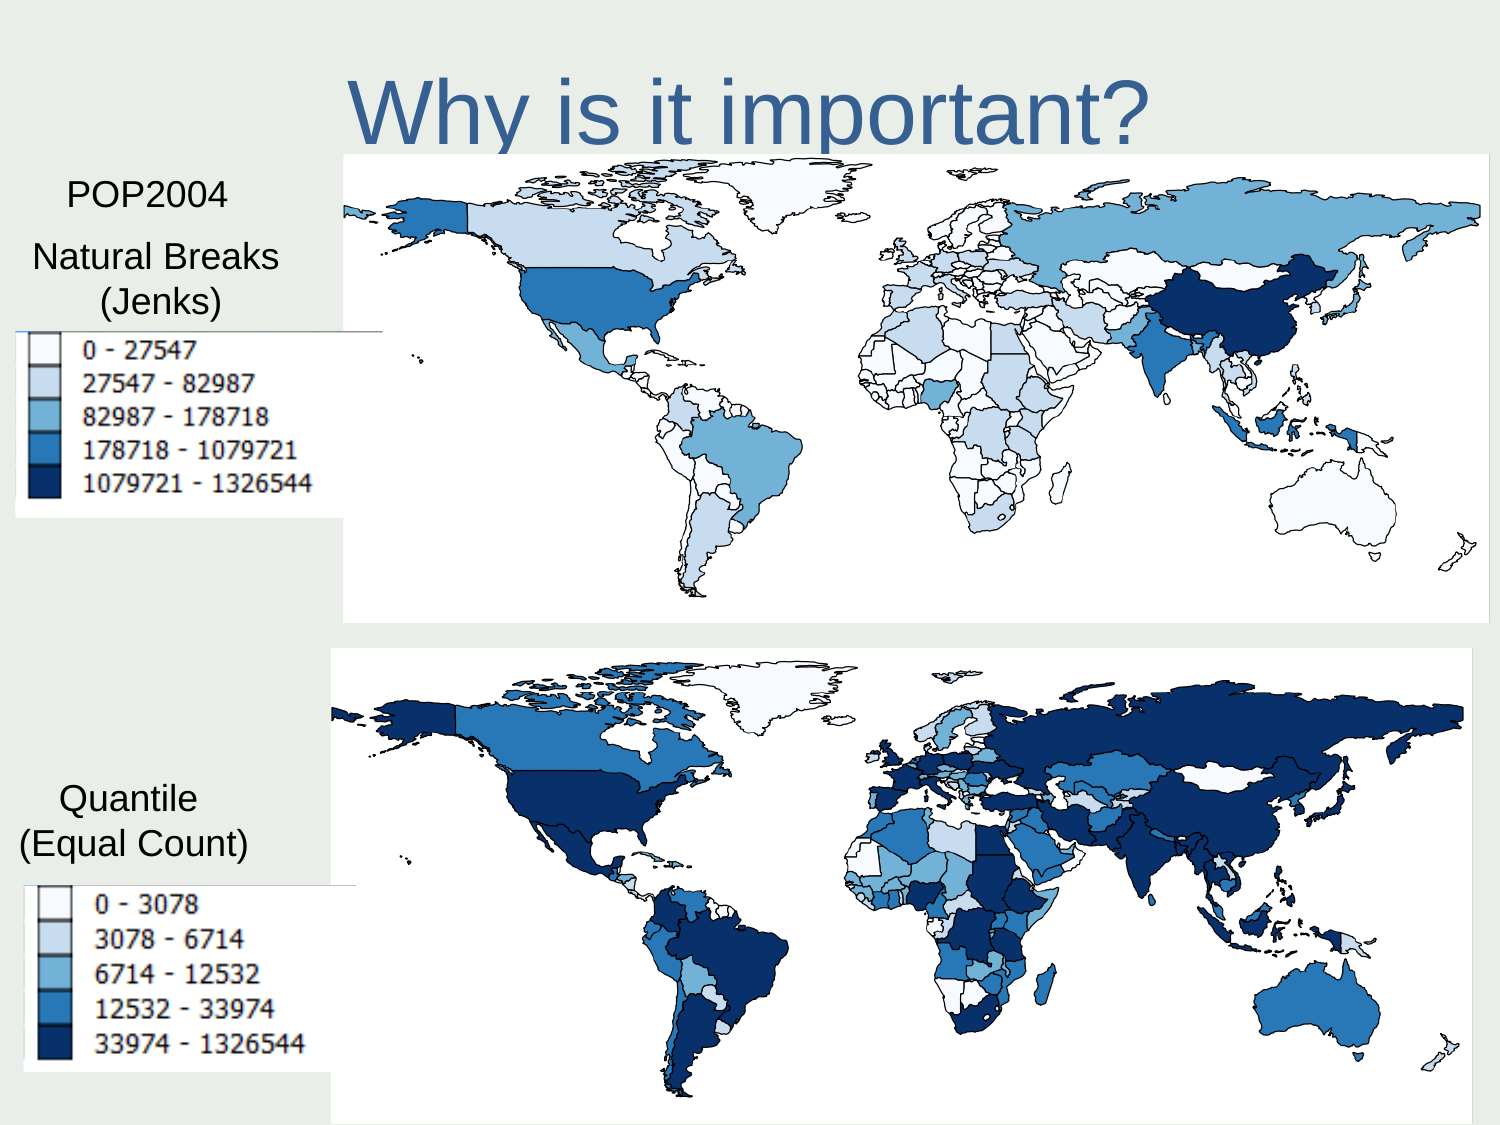

# Why is it important?
POP2004
Natural Breaks
(Jenks)
Quantile
(Equal Count)